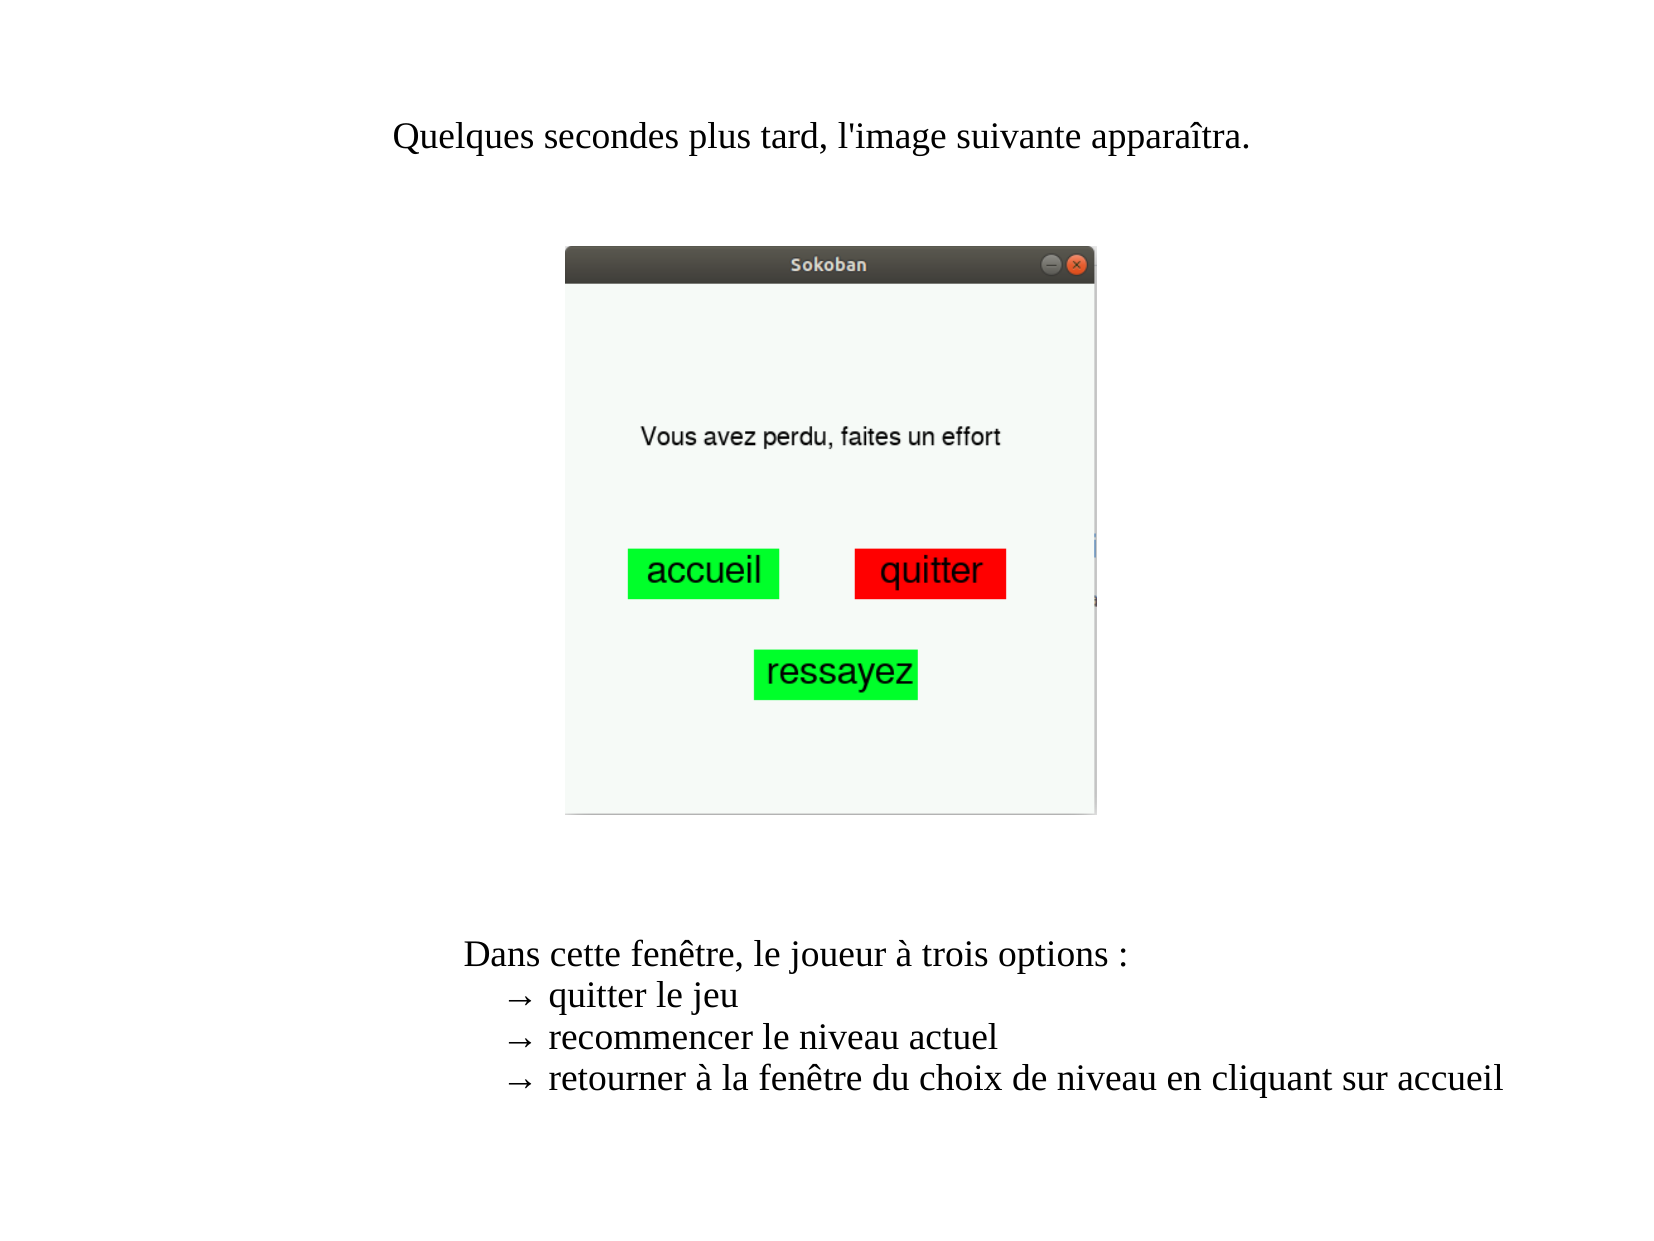

Quelques secondes plus tard, l'image suivante apparaîtra.
Dans cette fenêtre, le joueur à trois options :
 → quitter le jeu
 → recommencer le niveau actuel
 → retourner à la fenêtre du choix de niveau en cliquant sur accueil